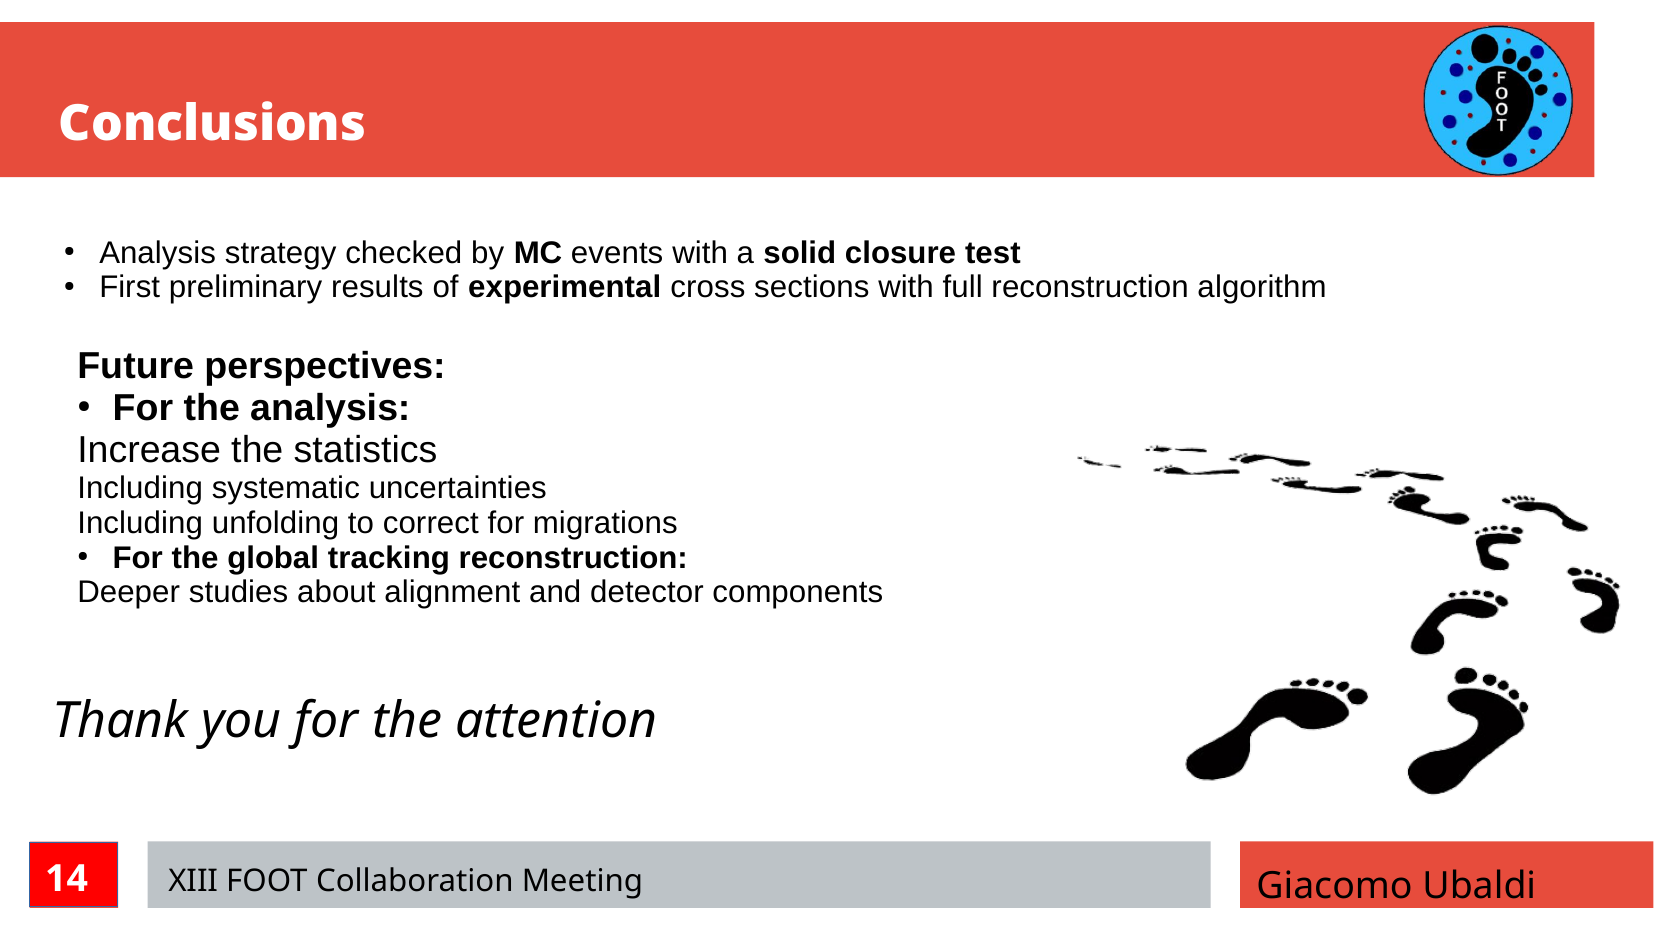

# Conclusions
Analysis strategy checked by MC events with a solid closure test
First preliminary results of experimental cross sections with full reconstruction algorithm
Future perspectives:
For the analysis:
Increase the statistics
Including systematic uncertainties
Including unfolding to correct for migrations
For the global tracking reconstruction:
Deeper studies about alignment and detector components
Thank you for the attention
21
14
XIII FOOT Collaboration Meeting
Giacomo Ubaldi